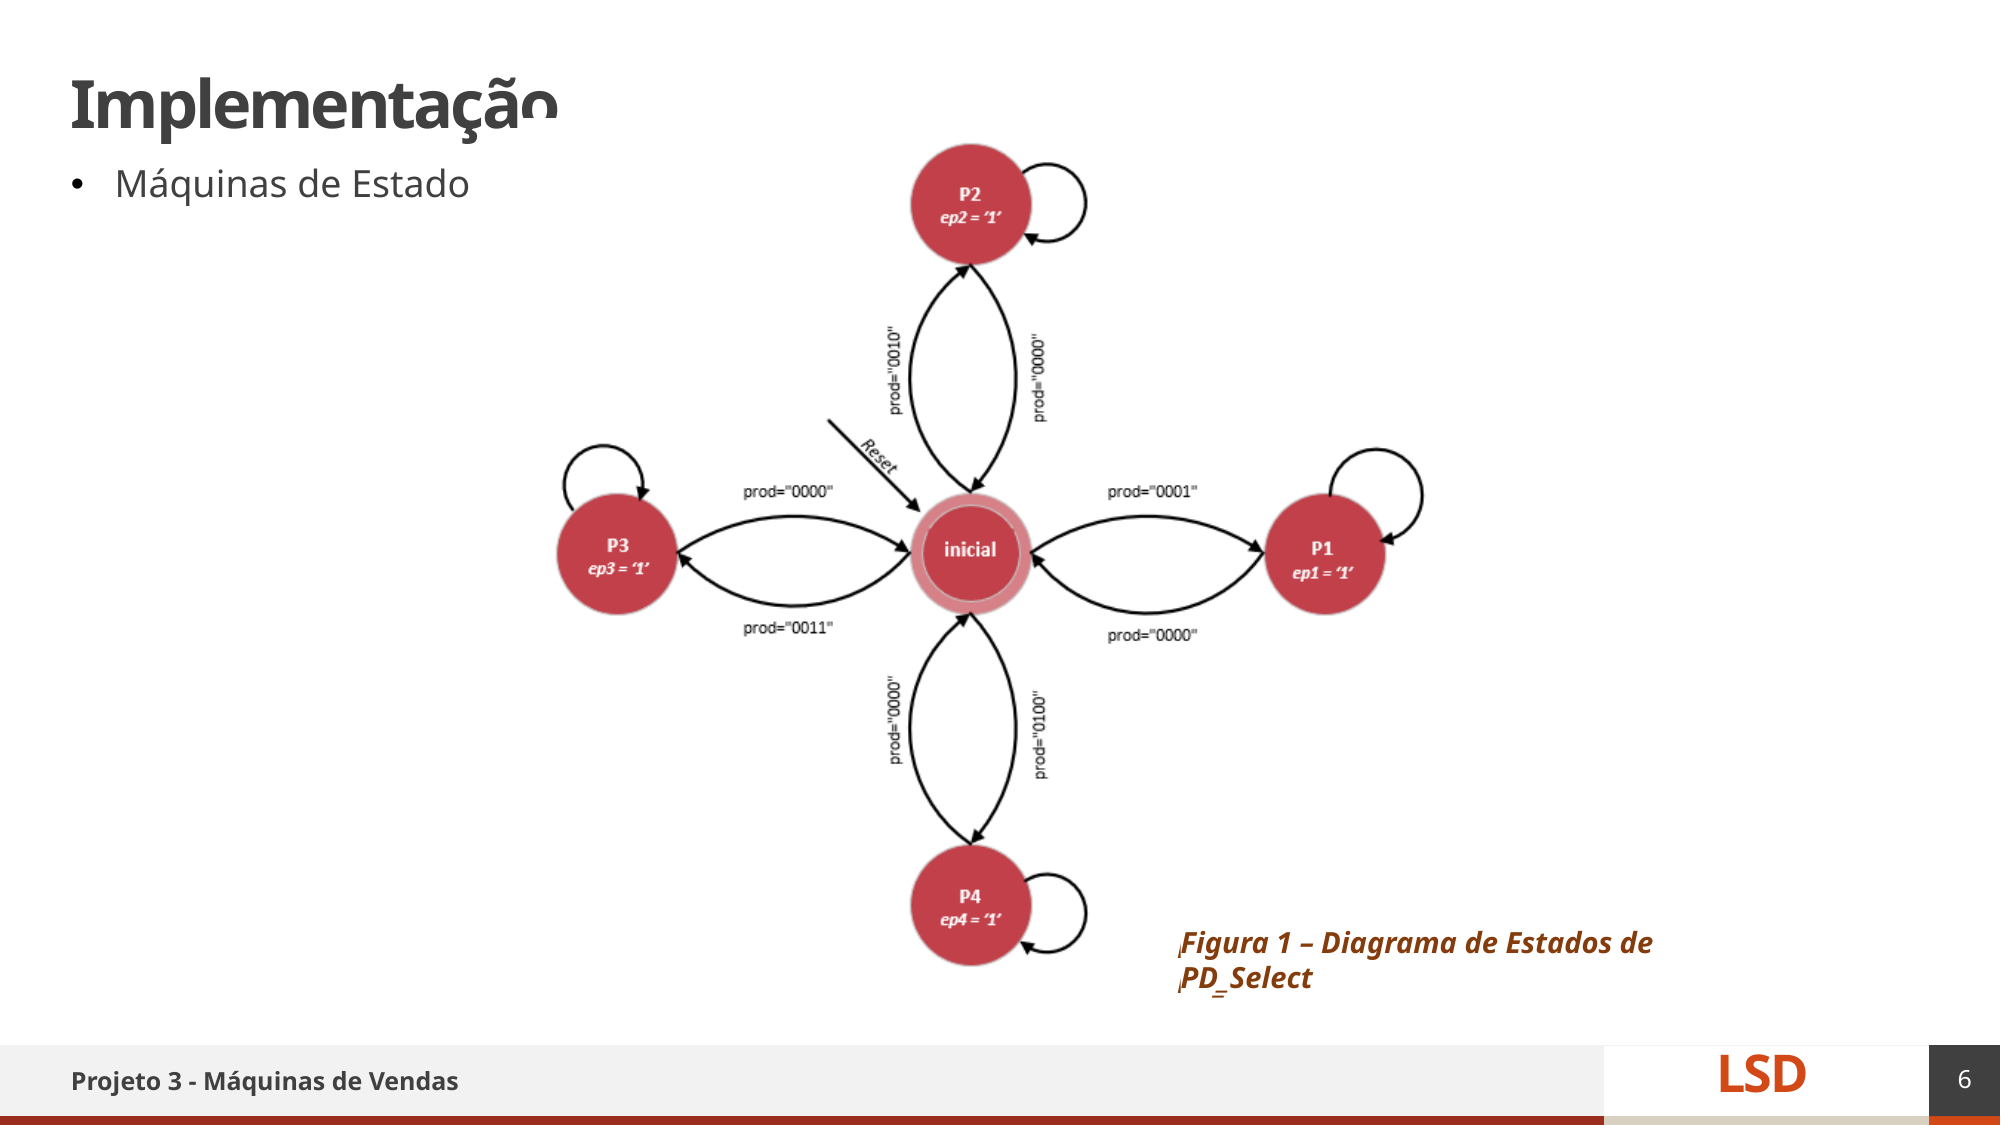

# Implementação
Máquinas de Estado
Figura 1 – Diagrama de Estados de PD_Select
Figura 1 – Diagrama de Estados de PD_Select
Projeto 3 - Máquinas de Vendas